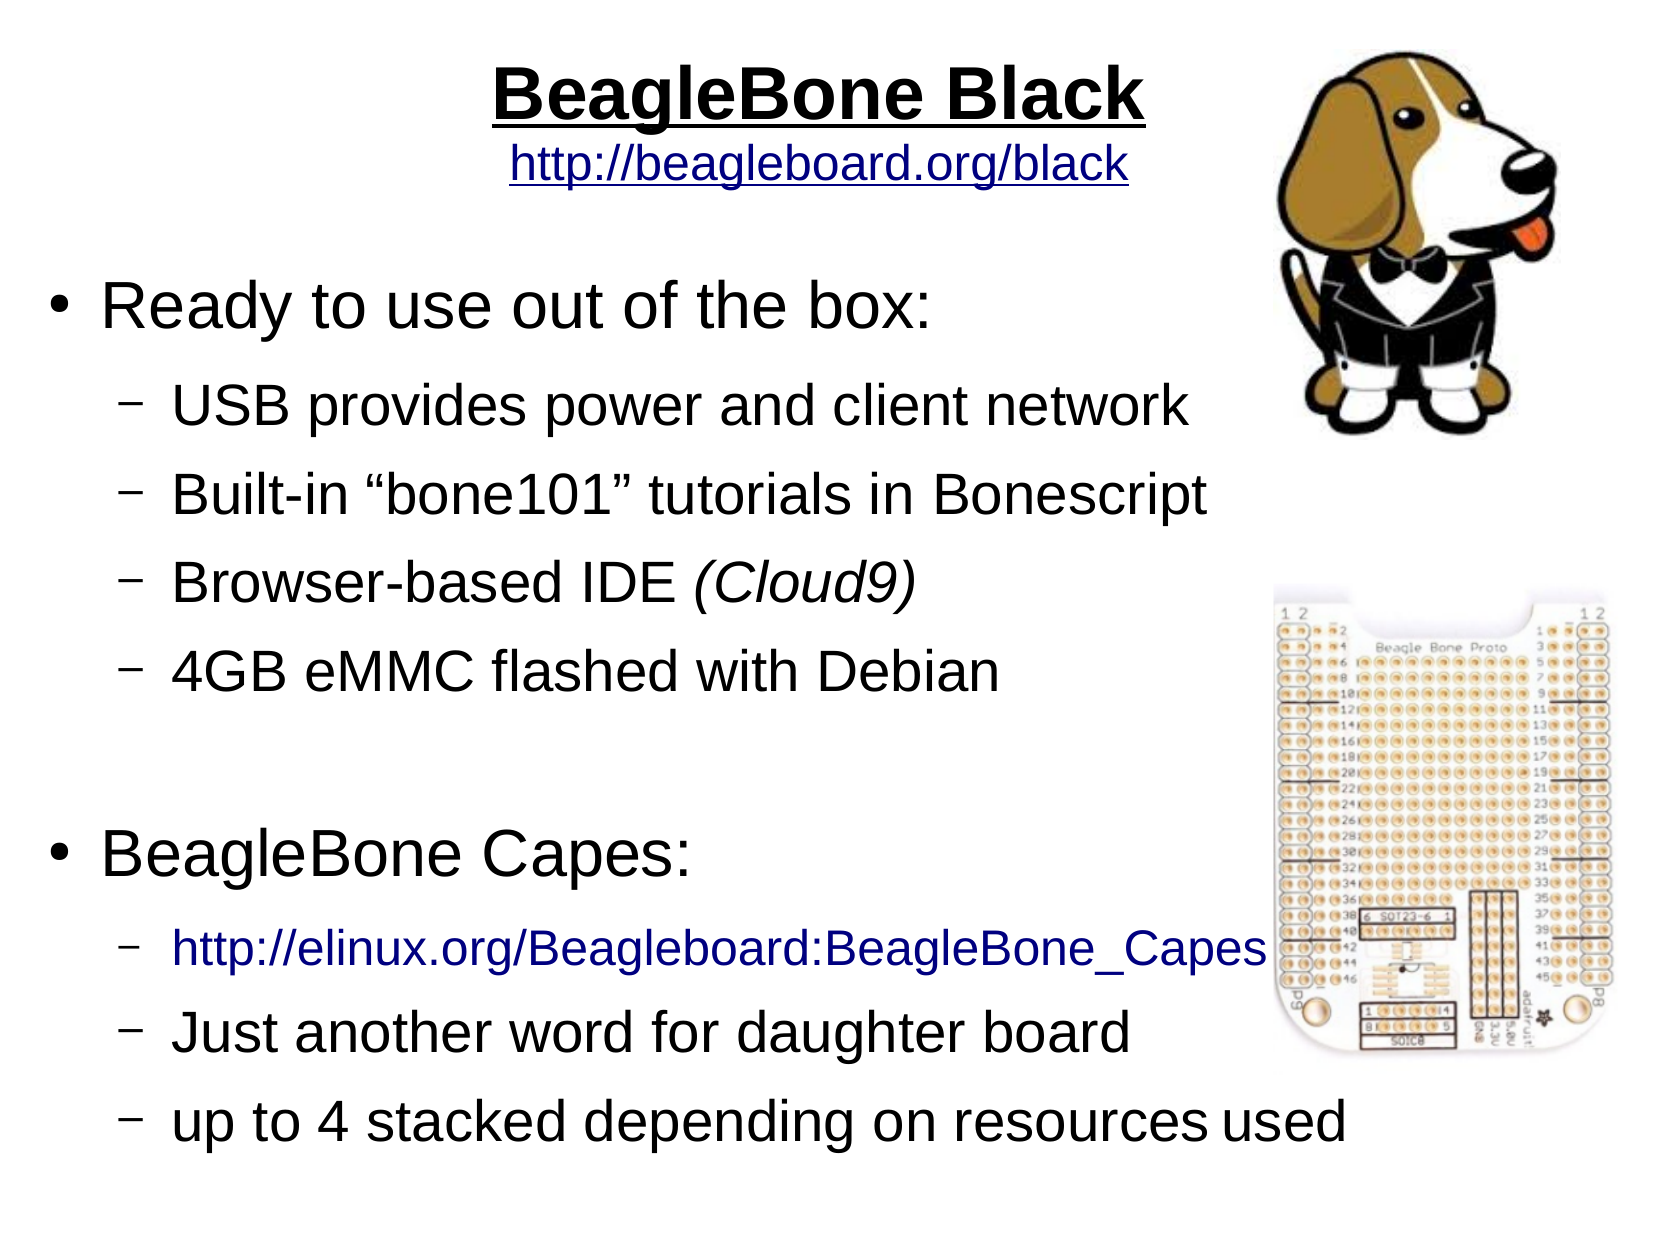

# BeagleBone Black http://beagleboard.org/black
Ready to use out of the box:
USB provides power and client network
Built-in “bone101” tutorials in Bonescript
Browser-based IDE (Cloud9)
4GB eMMC flashed with Debian
BeagleBone Capes:
http://elinux.org/Beagleboard:BeagleBone_Capes
Just another word for daughter board
up to 4 stacked depending on resources	used